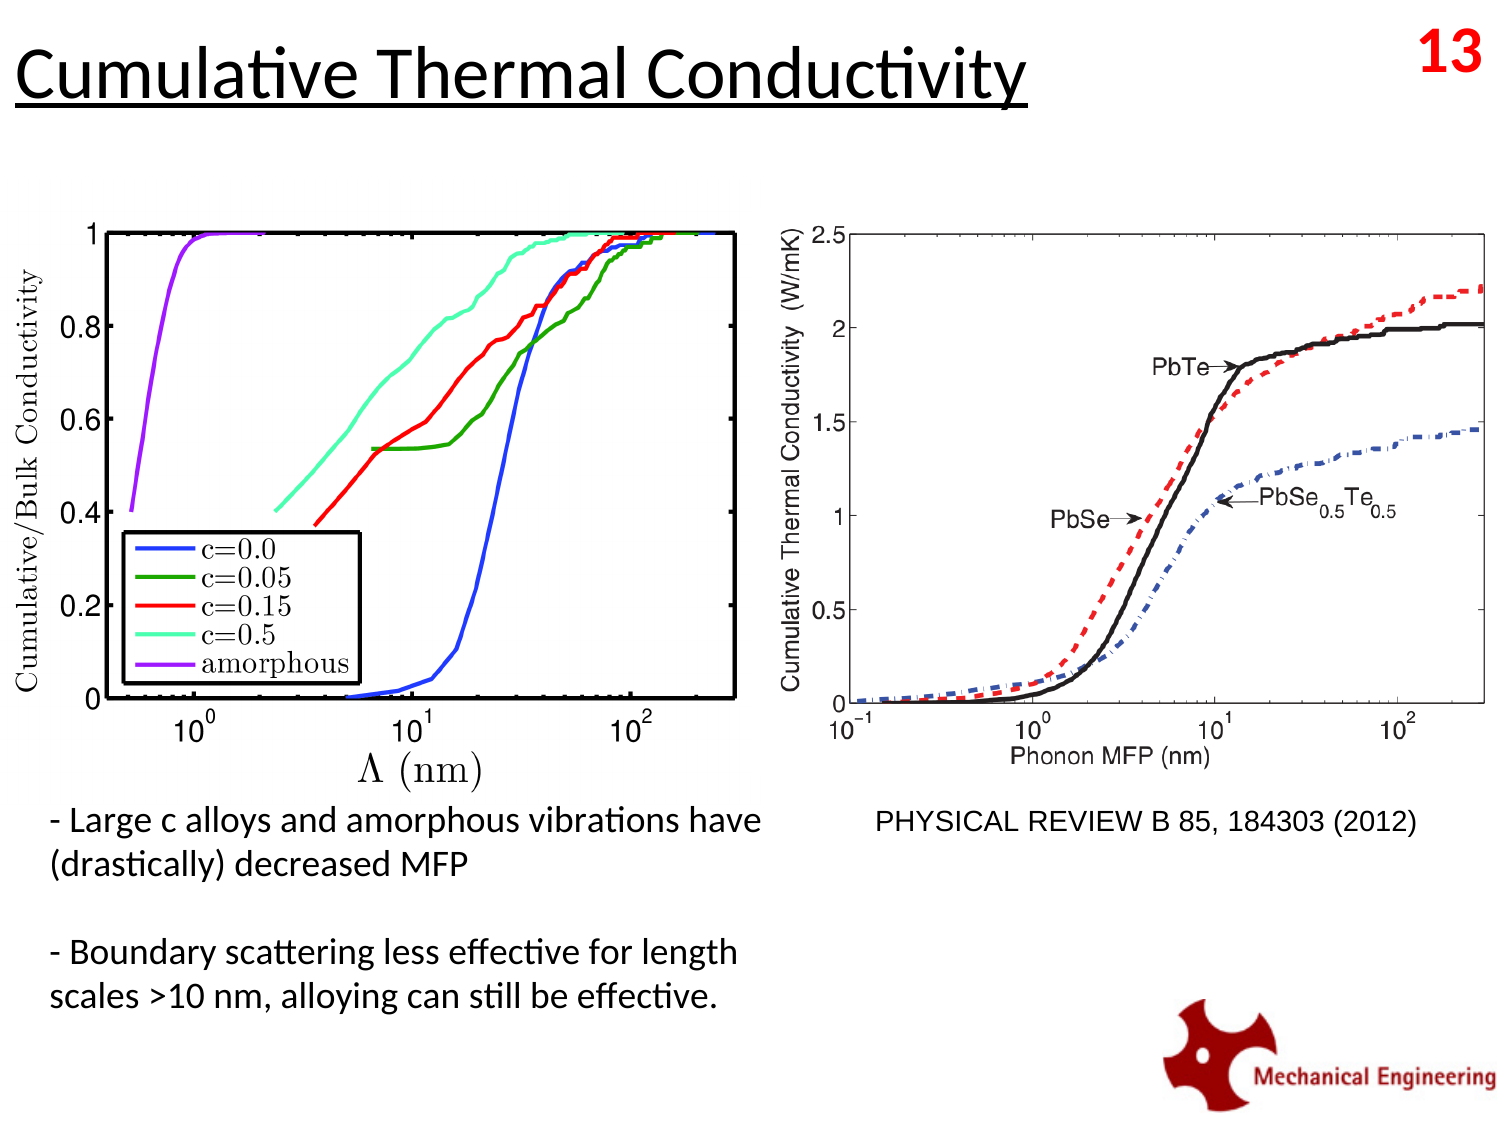

# Cumulative Thermal Conductivity
13
- Large c alloys and amorphous vibrations have (drastically) decreased MFP
- Boundary scattering less effective for length scales >10 nm, alloying can still be effective.
PHYSICAL REVIEW B 85, 184303 (2012)